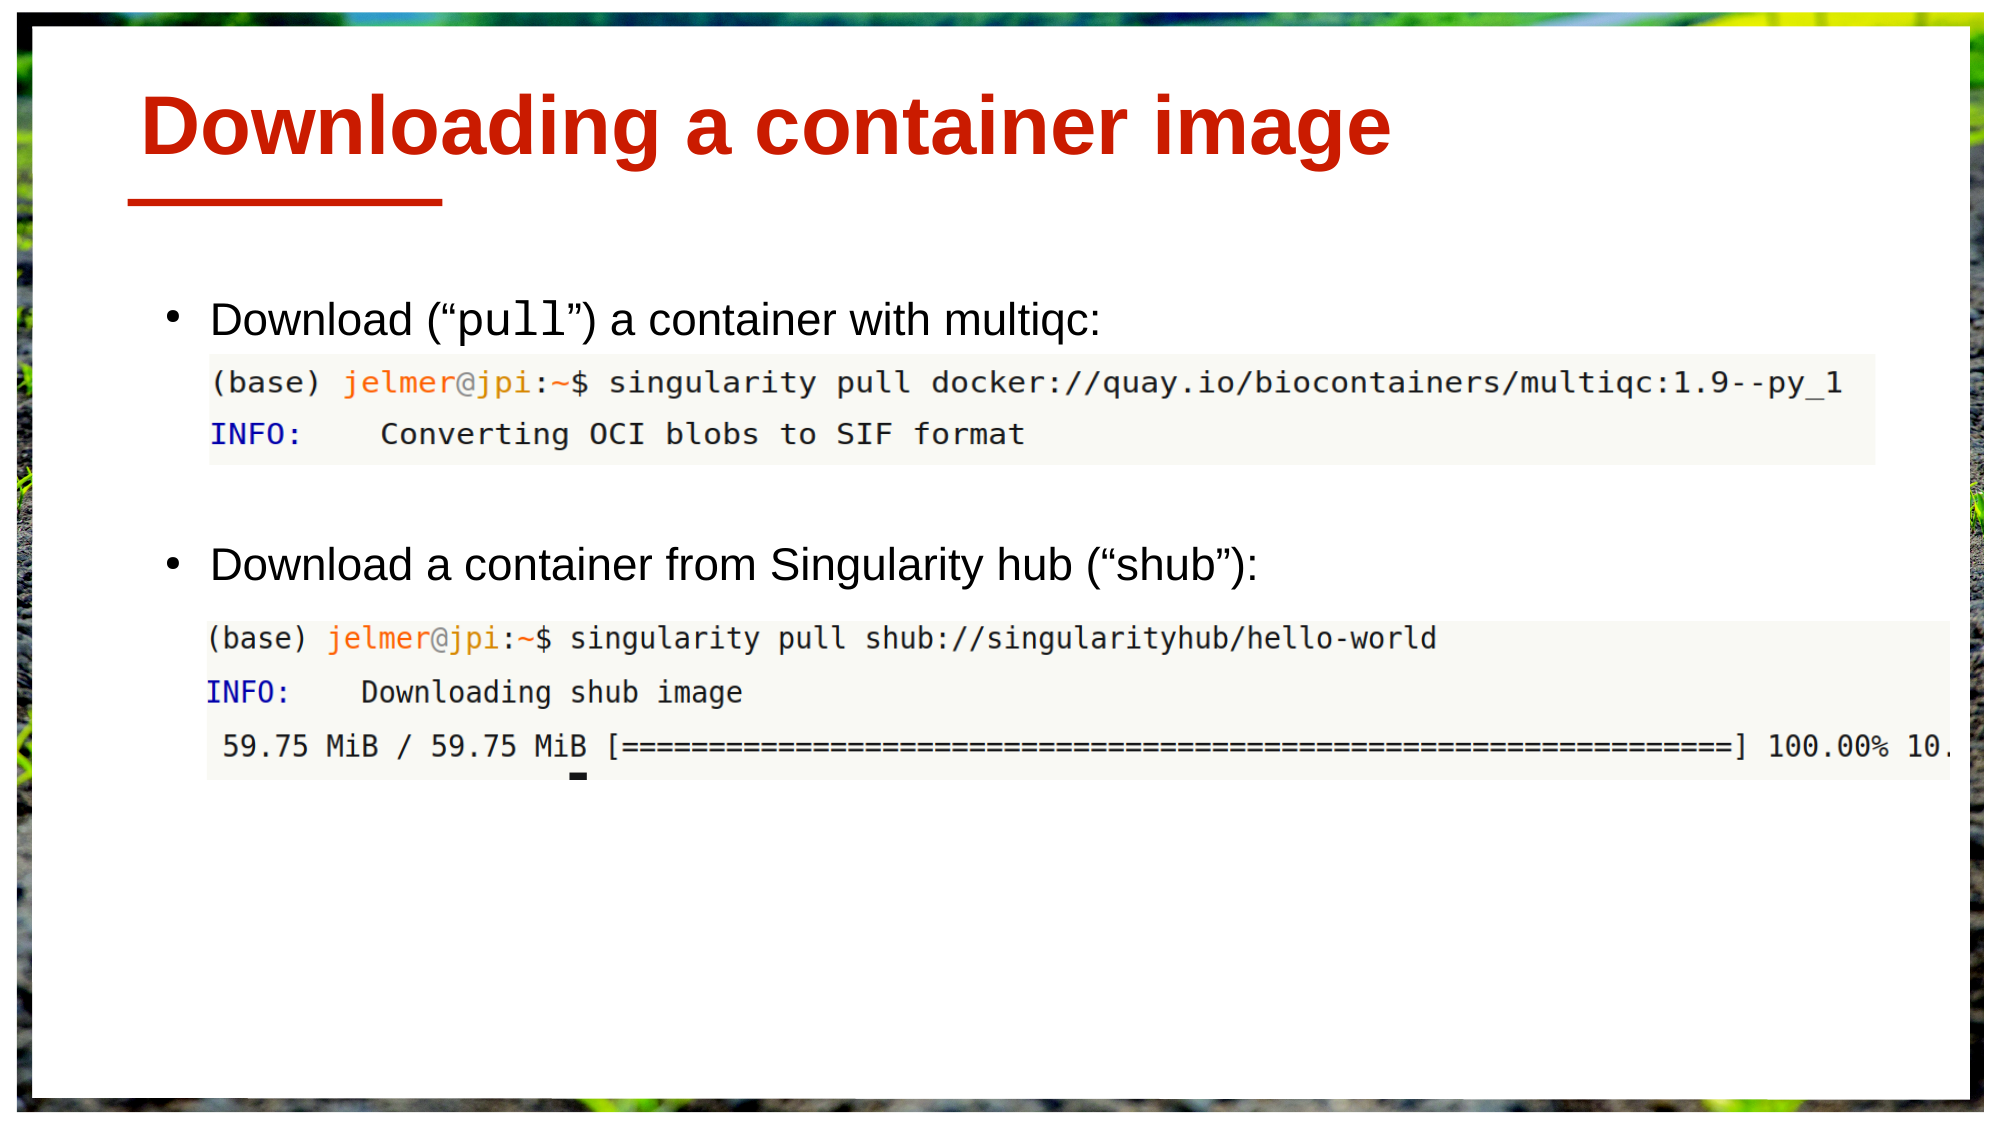

Downloading a container image
Download (“pull”) a container with multiqc:
Download a container from Singularity hub (“shub”):